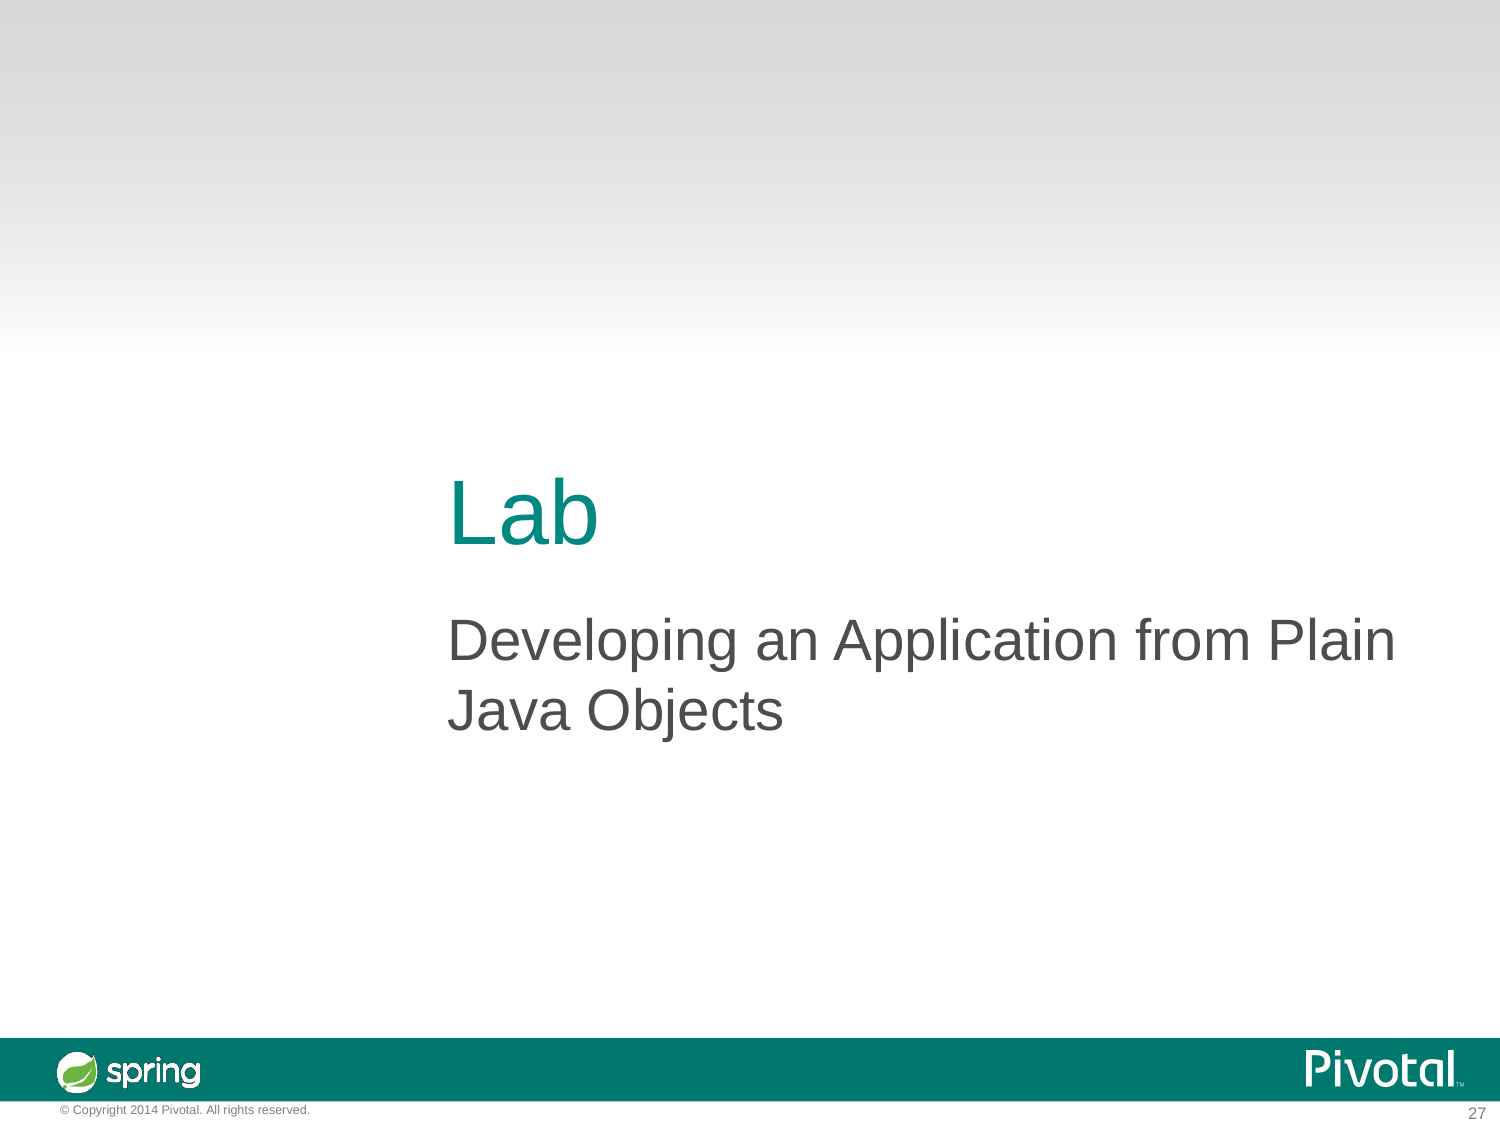

# Lab
Developing an Application from Plain Java Objects